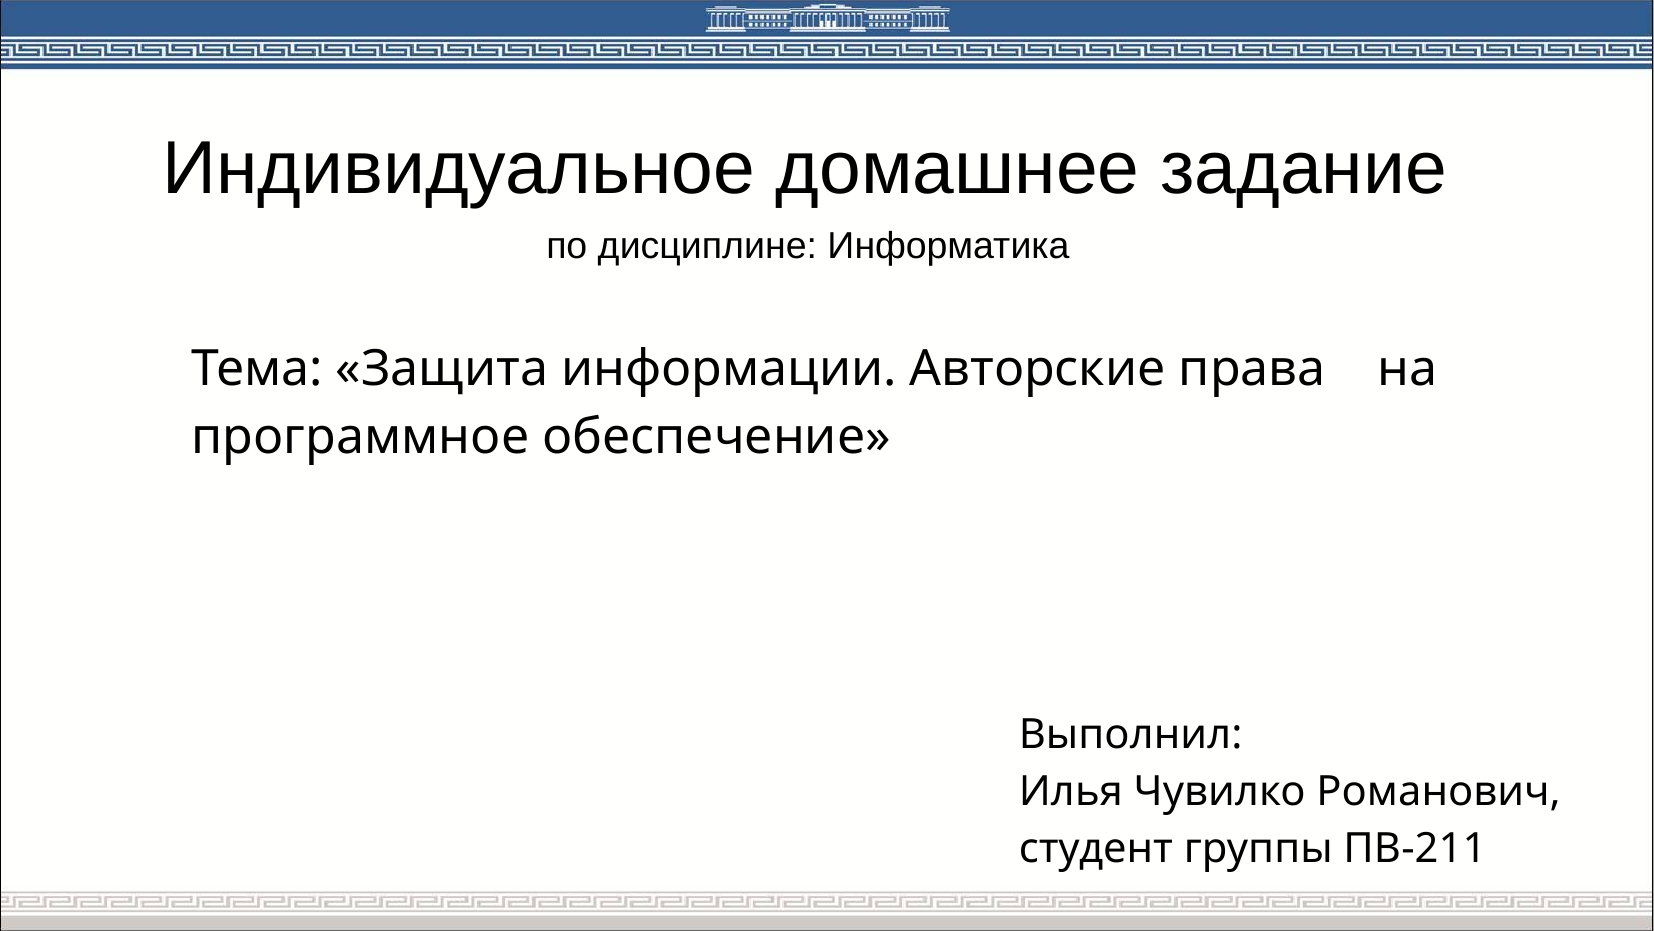

#
Индивидуальное домашнее задание
по дисциплине: Информатика
Тема: «Защита информации. Авторские права на программное обеспечение»
Выполнил:
Илья Чувилко Романович,
студент группы ПВ-211